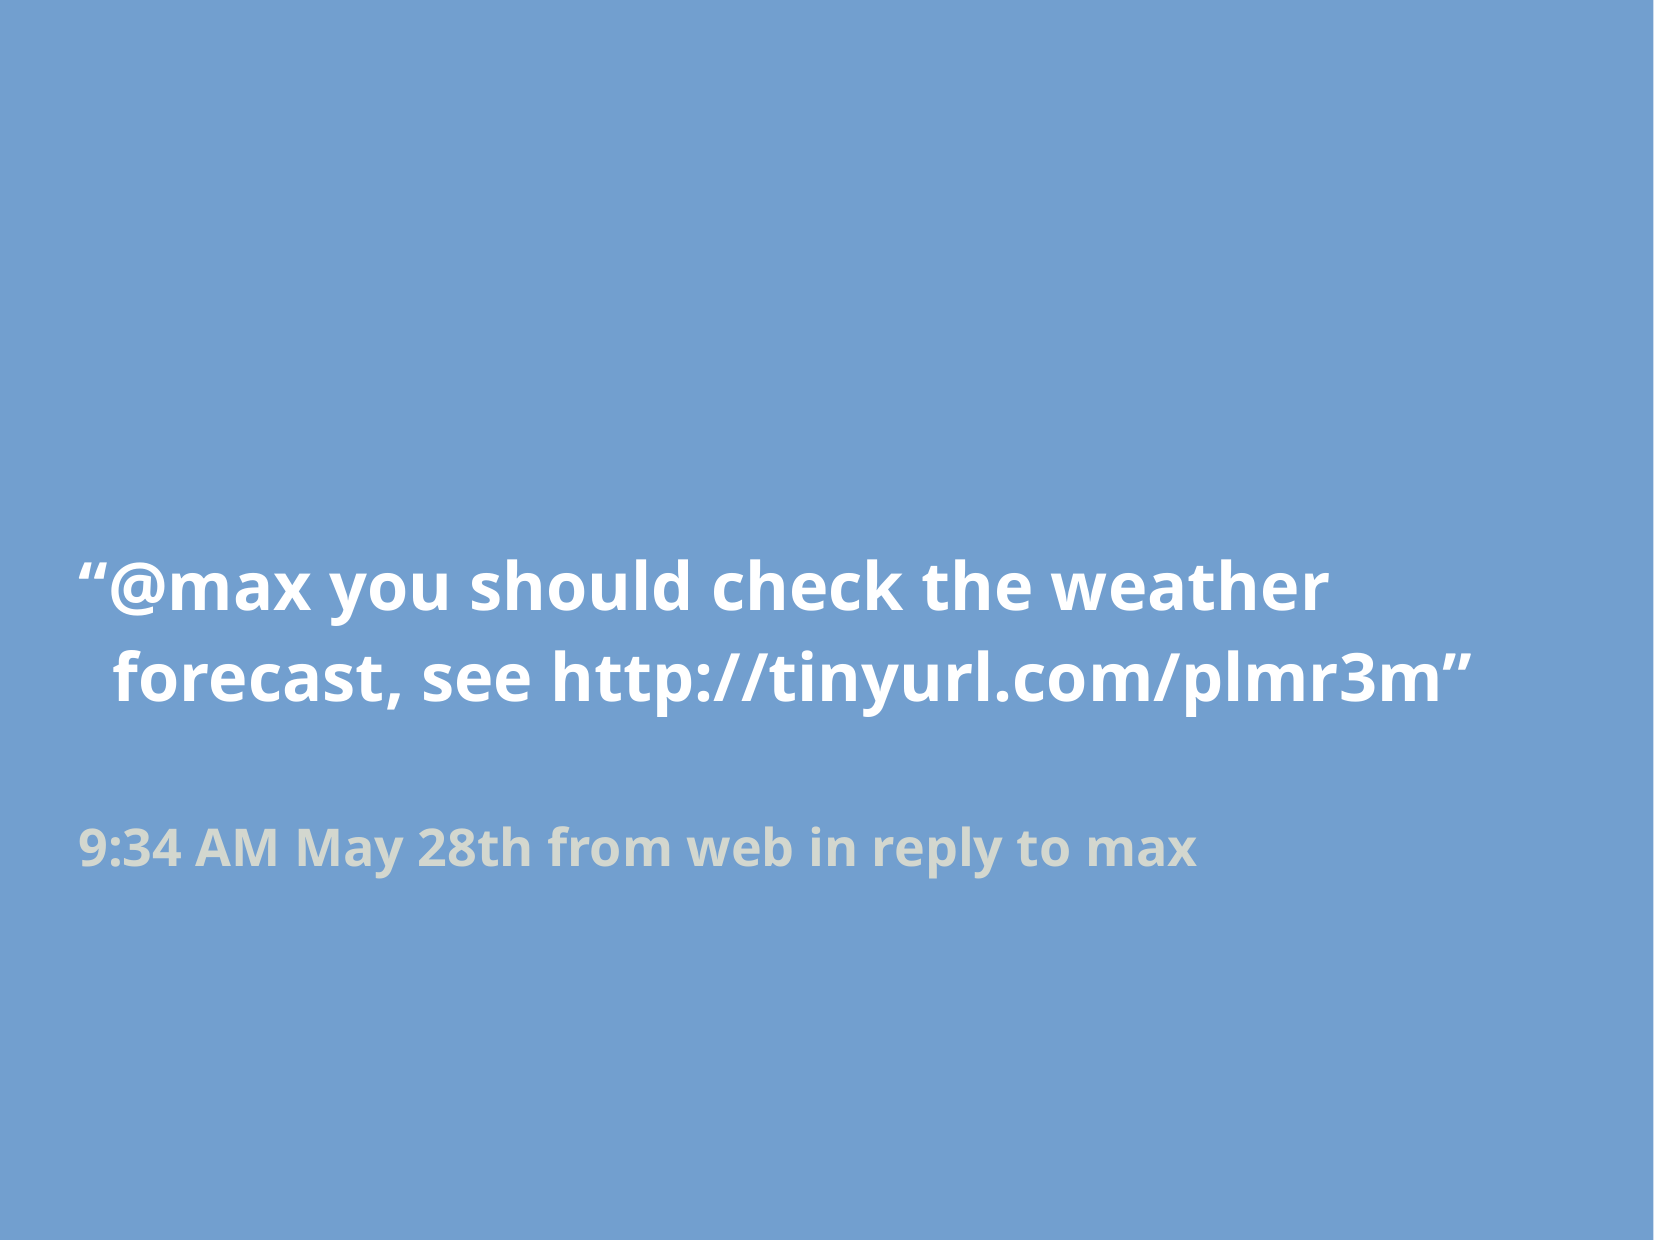

# “@max you should check the weather
 forecast, see http://tinyurl.com/plmr3m”
9:34 AM May 28th from web in reply to max